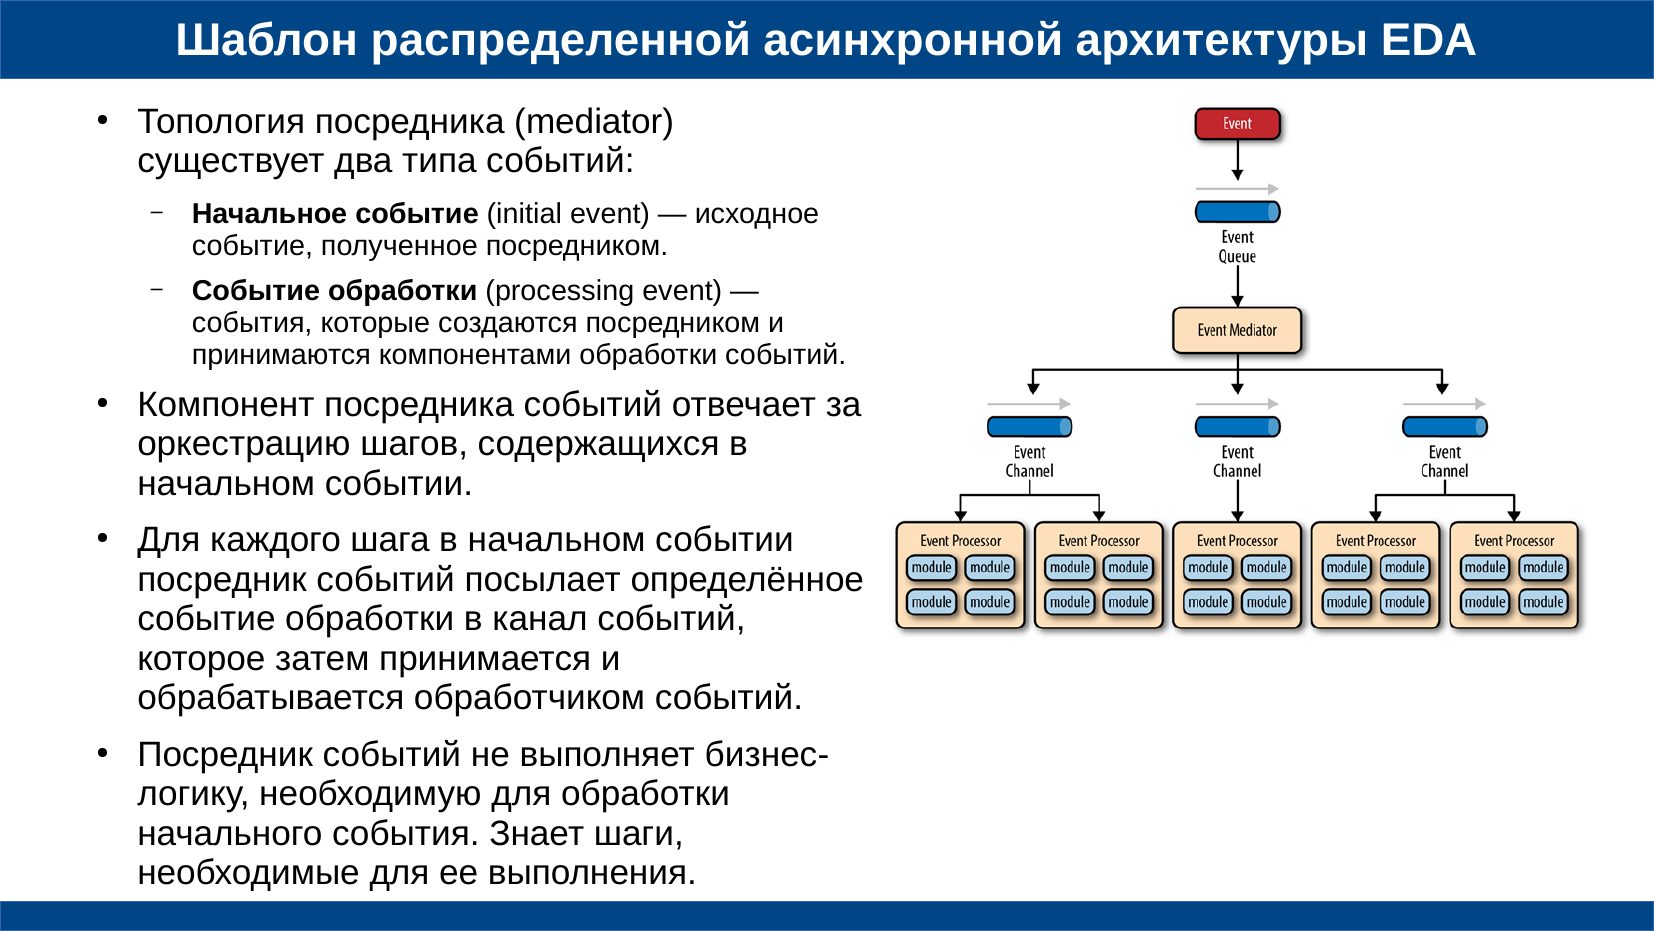

# Шаблон распределенной асинхронной архитектуры EDA
Топология посредника (mediator) существует два типа событий:
Начальное событие (initial event) — исходное событие, полученное посредником.
Событие обработки (processing event) — события, которые создаются посредником и принимаются компонентами обработки событий.
Компонент посредника событий отвечает за оркестрацию шагов, содержащихся в начальном событии.
Для каждого шага в начальном событии посредник событий посылает определённое событие обработки в канал событий, которое затем принимается и обрабатывается обработчиком событий.
Посредник событий не выполняет бизнес-логику, необходимую для обработки начального события. Знает шаги, необходимые для ее выполнения.